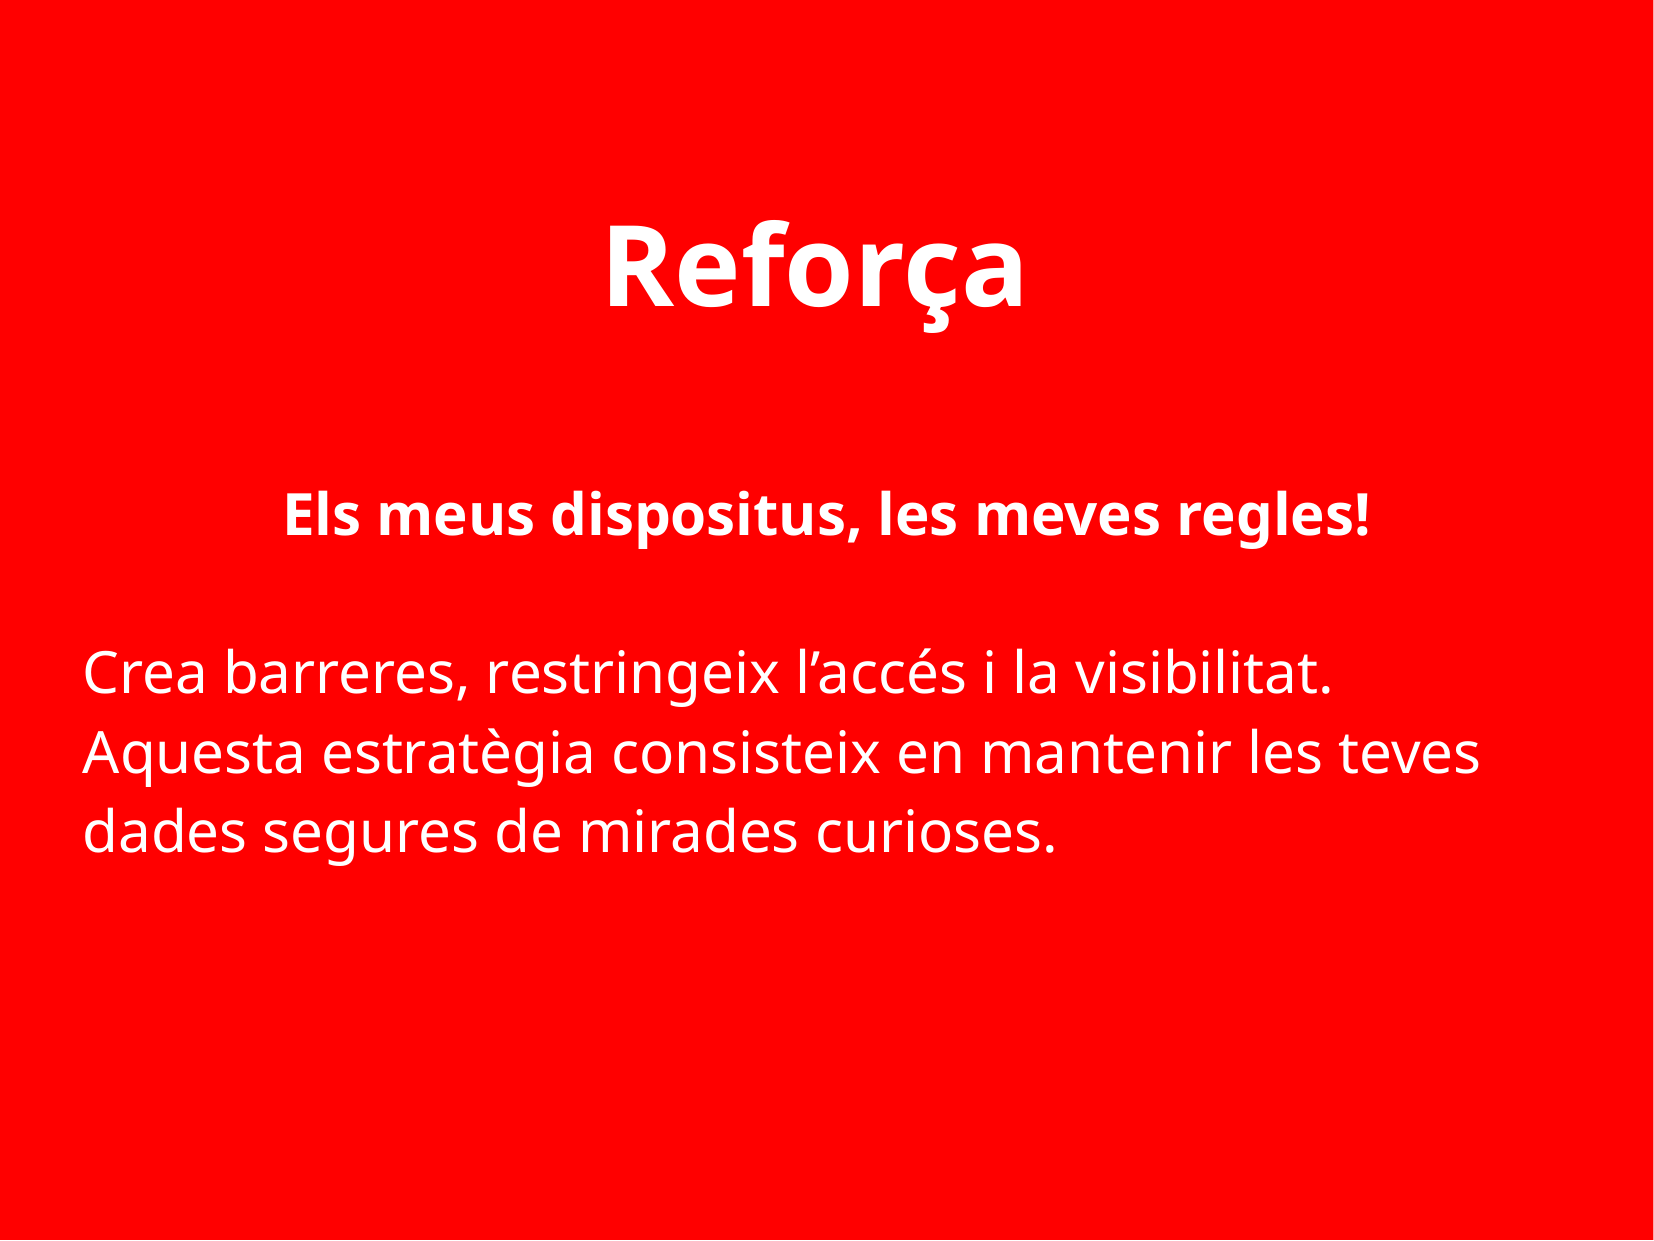

Reforça
# Els meus dispositus, les meves regles!
Crea barreres, restringeix l’accés i la visibilitat. Aquesta estratègia consisteix en mantenir les teves dades segures de mirades curioses.